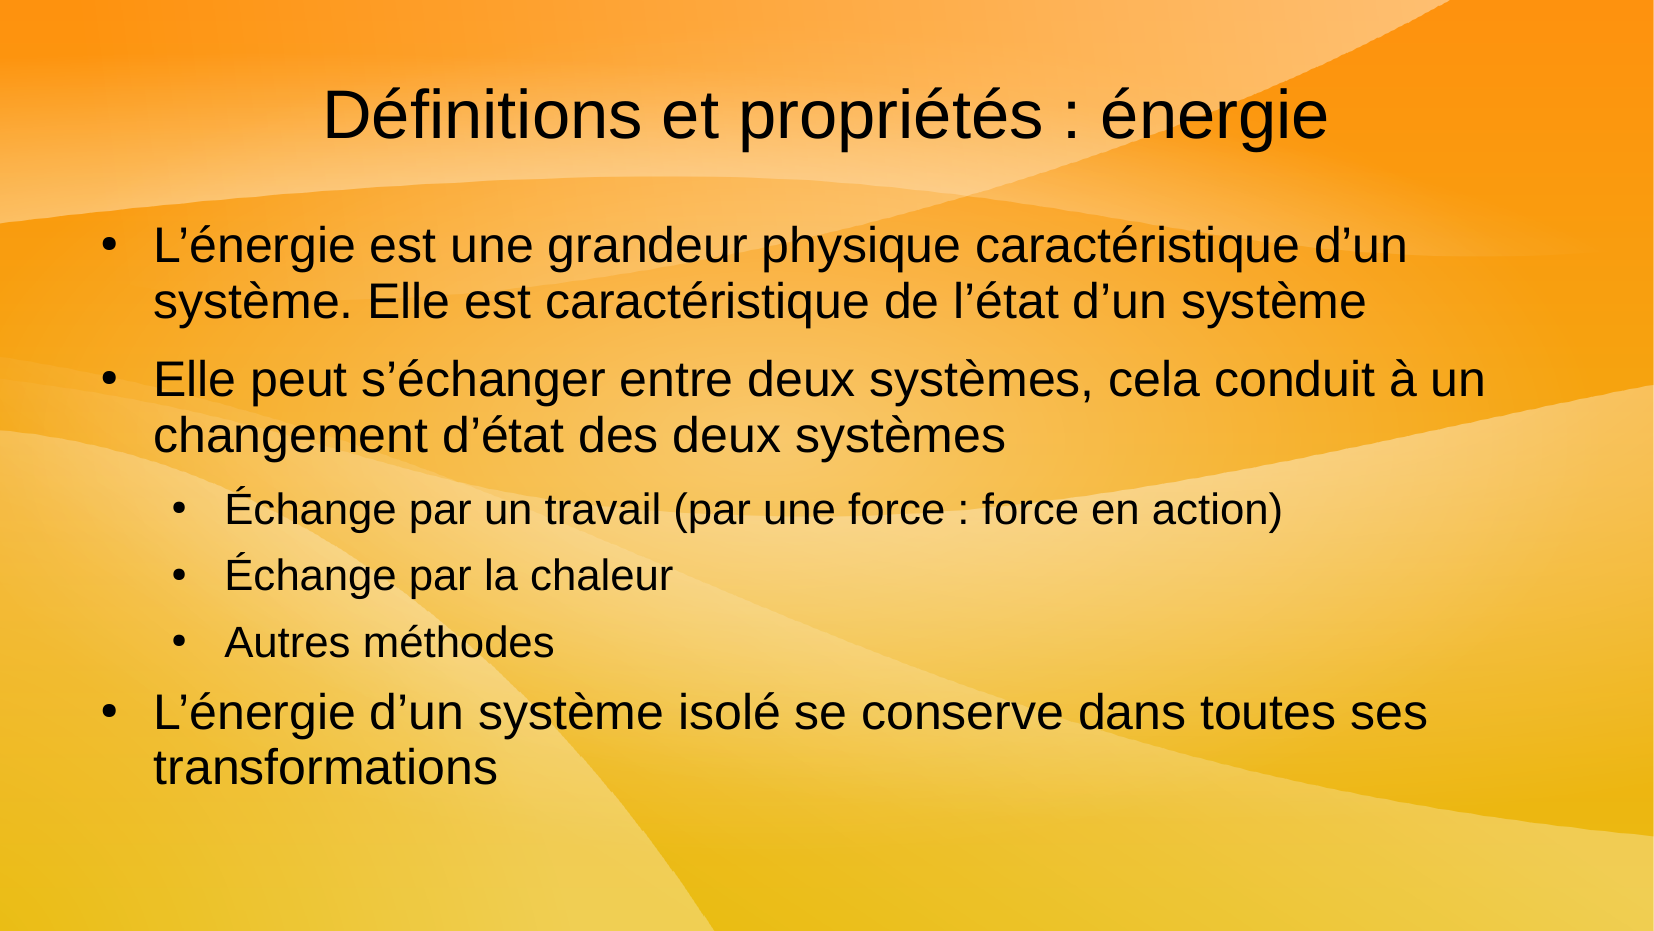

# Définitions et propriétés : énergie
L’énergie est une grandeur physique caractéristique d’un système. Elle est caractéristique de l’état d’un système
Elle peut s’échanger entre deux systèmes, cela conduit à un changement d’état des deux systèmes
Échange par un travail (par une force : force en action)
Échange par la chaleur
Autres méthodes
L’énergie d’un système isolé se conserve dans toutes ses transformations